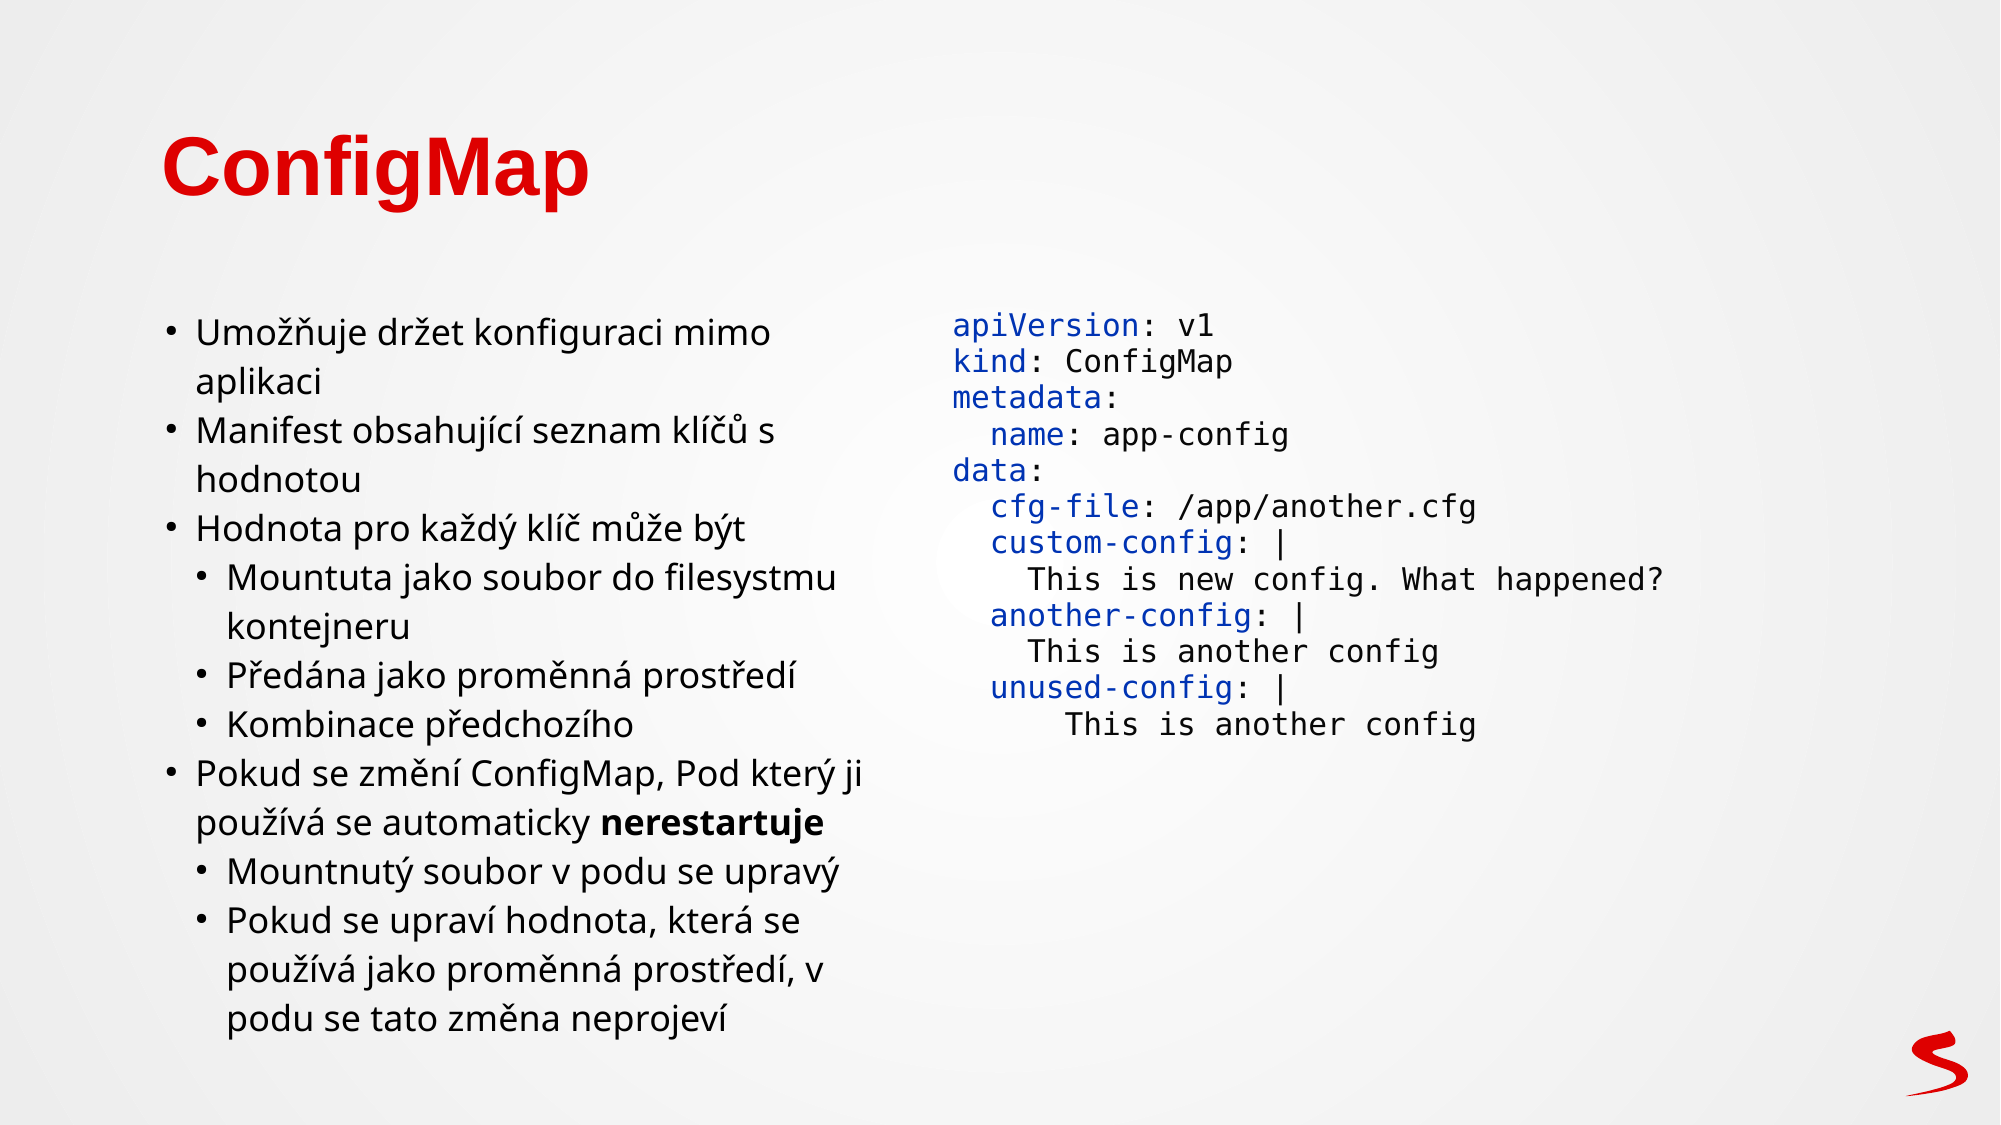

ConfigMap
Umožňuje držet konfiguraci mimo aplikaci
Manifest obsahující seznam klíčů s hodnotou
Hodnota pro každý klíč může být
Mountuta jako soubor do filesystmu kontejneru
Předána jako proměnná prostředí
Kombinace předchozího
Pokud se změní ConfigMap, Pod který ji používá se automaticky nerestartuje
Mountnutý soubor v podu se upravý
Pokud se upraví hodnota, která se používá jako proměnná prostředí, v podu se tato změna neprojeví
apiVersion: v1
kind: ConfigMap
metadata:
 name: app-config
data:
 cfg-file: /app/another.cfg
 custom-config: |
 This is new config. What happened?
 another-config: |
 This is another config
 unused-config: |
 This is another config